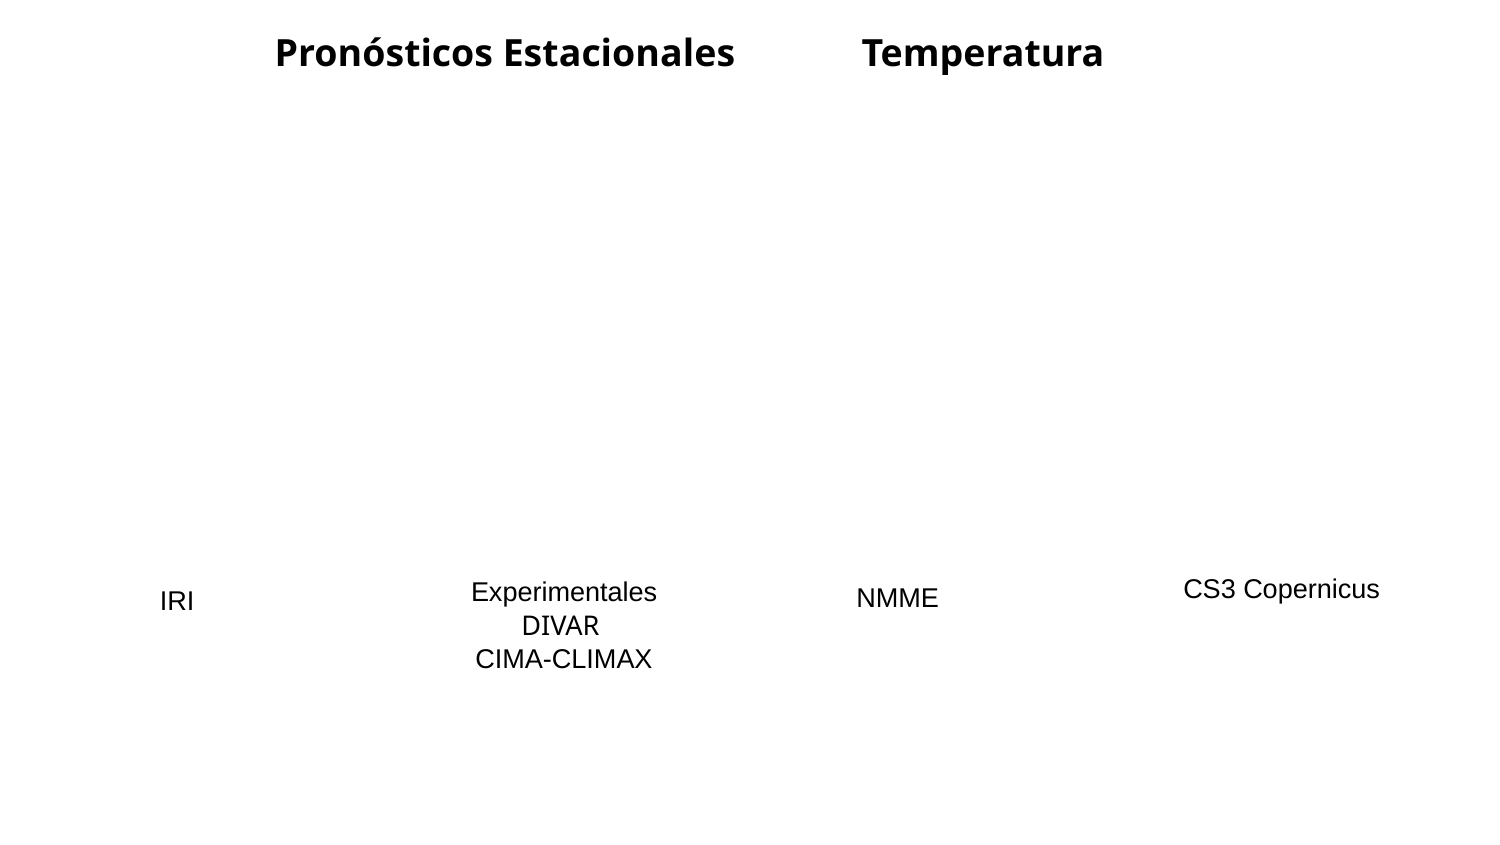

Pronósticos Estacionales Temperatura
CS3 Copernicus
Experimentales
DIVAR
CIMA-CLIMAX
NMME
IRI